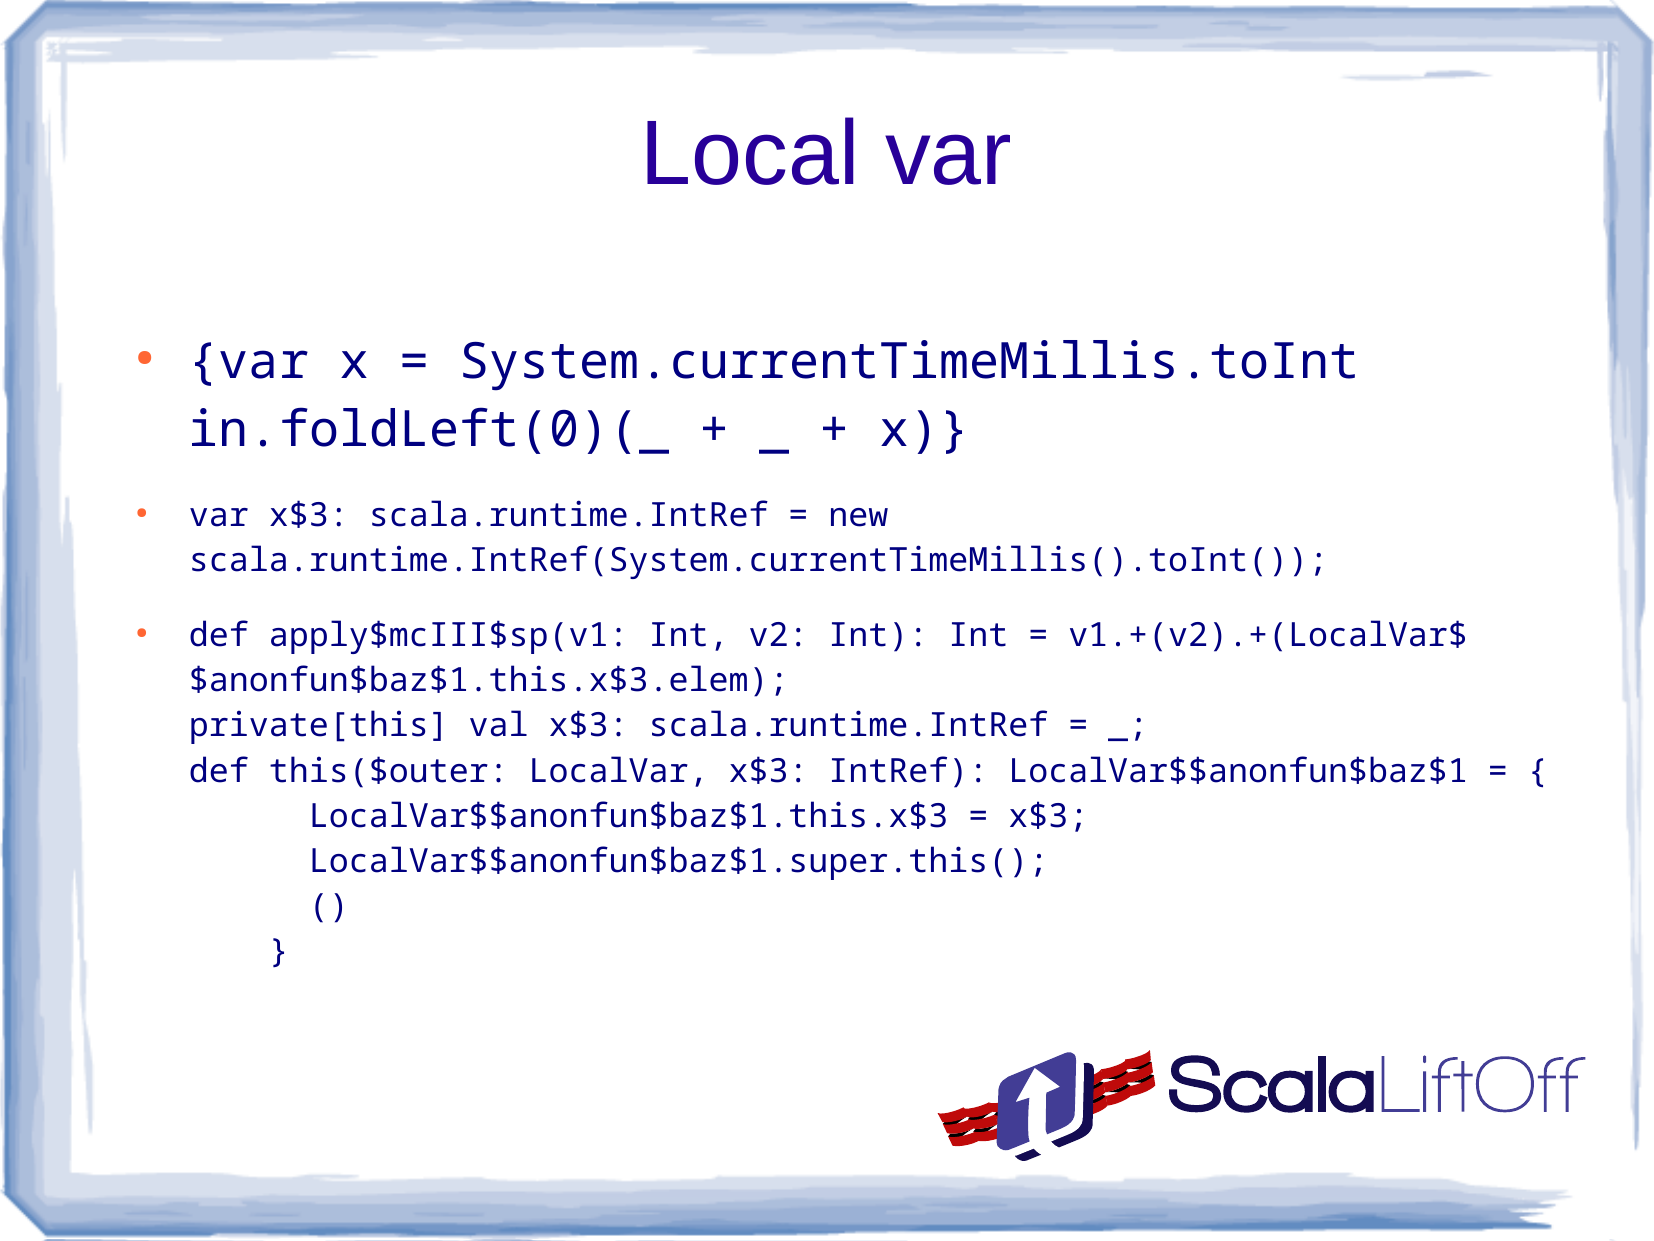

# Local var
{var x = System.currentTimeMillis.toInt
in.foldLeft(0)(_ + _ + x)}
var x$3: scala.runtime.IntRef = new scala.runtime.IntRef(System.currentTimeMillis().toInt());
def apply$mcIII$sp(v1: Int, v2: Int): Int = v1.+(v2).+(LocalVar$$anonfun$baz$1.this.x$3.elem);
private[this] val x$3: scala.runtime.IntRef = _;
def this($outer: LocalVar, x$3: IntRef): LocalVar$$anonfun$baz$1 = {
 LocalVar$$anonfun$baz$1.this.x$3 = x$3;
 LocalVar$$anonfun$baz$1.super.this();
 ()
 }